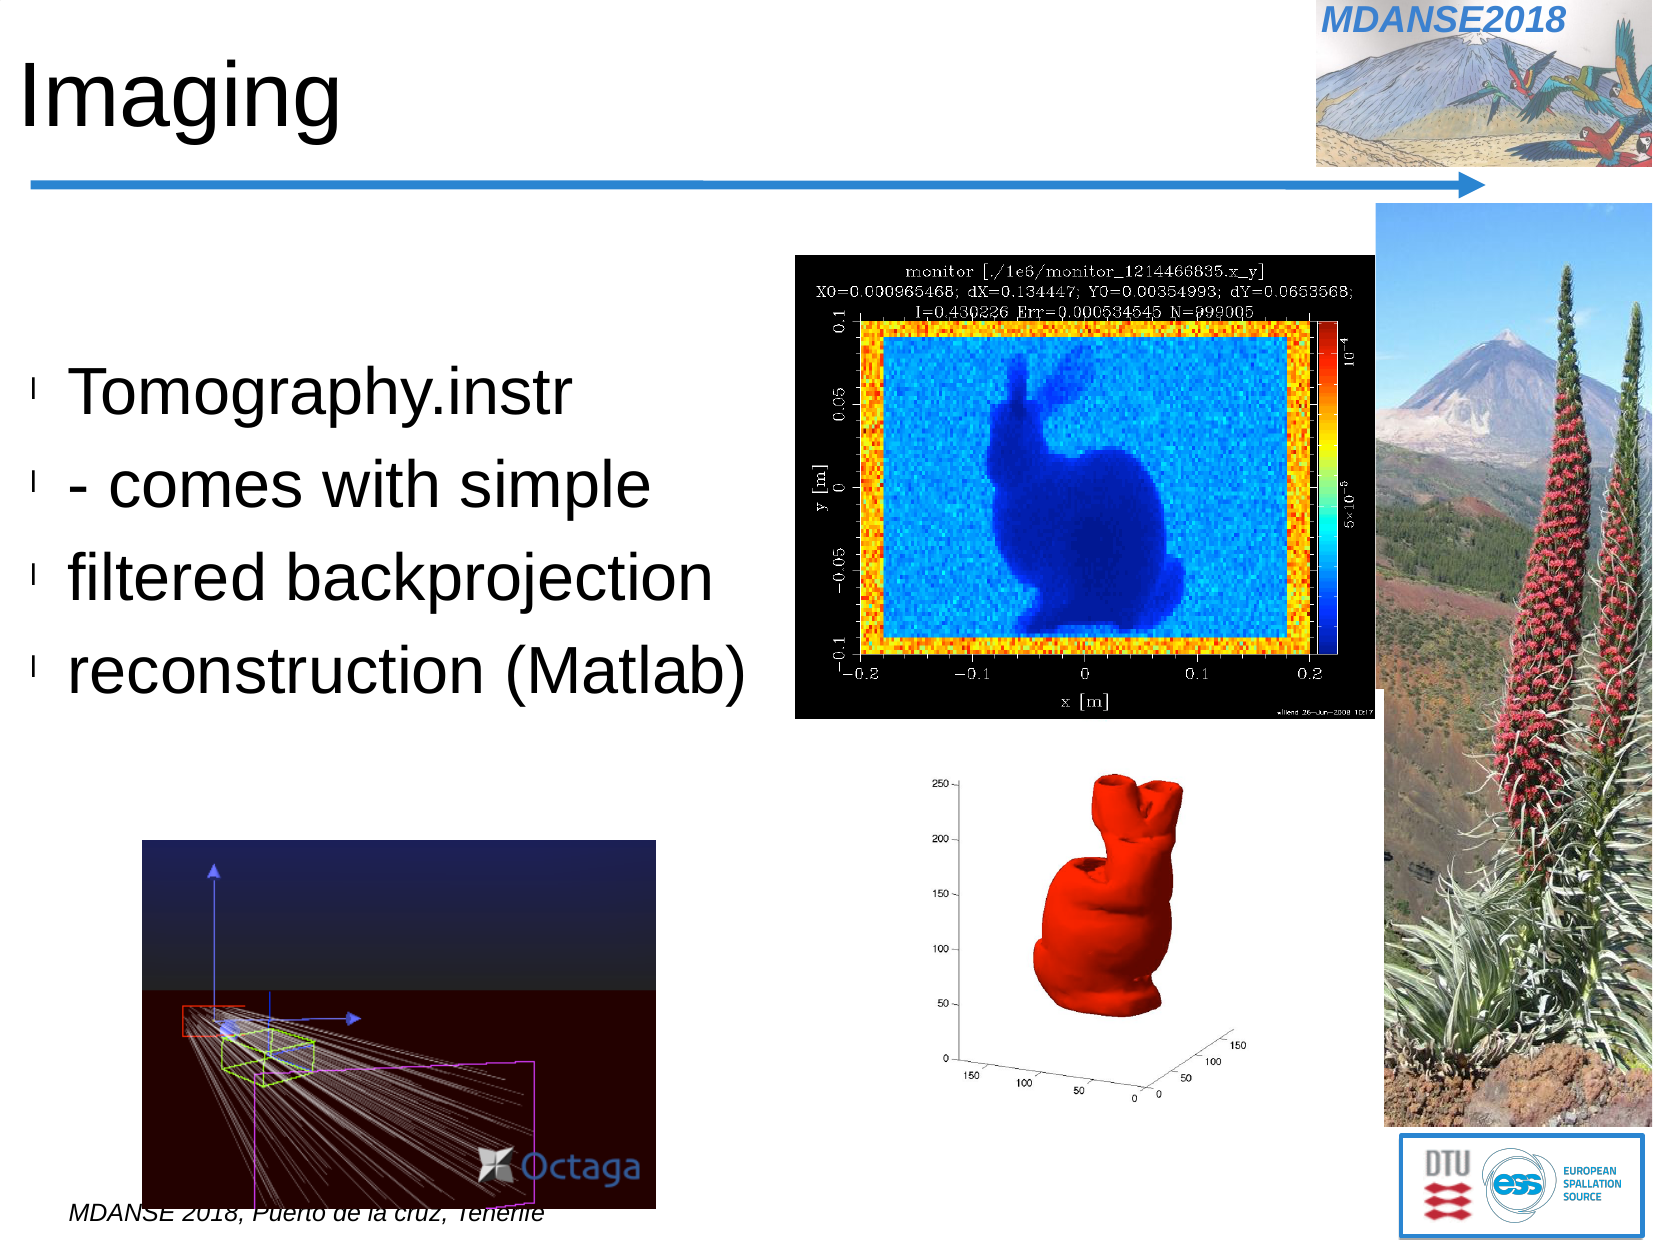

# Imaging
Tomography.instr
- comes with simple
filtered backprojection
reconstruction (Matlab)